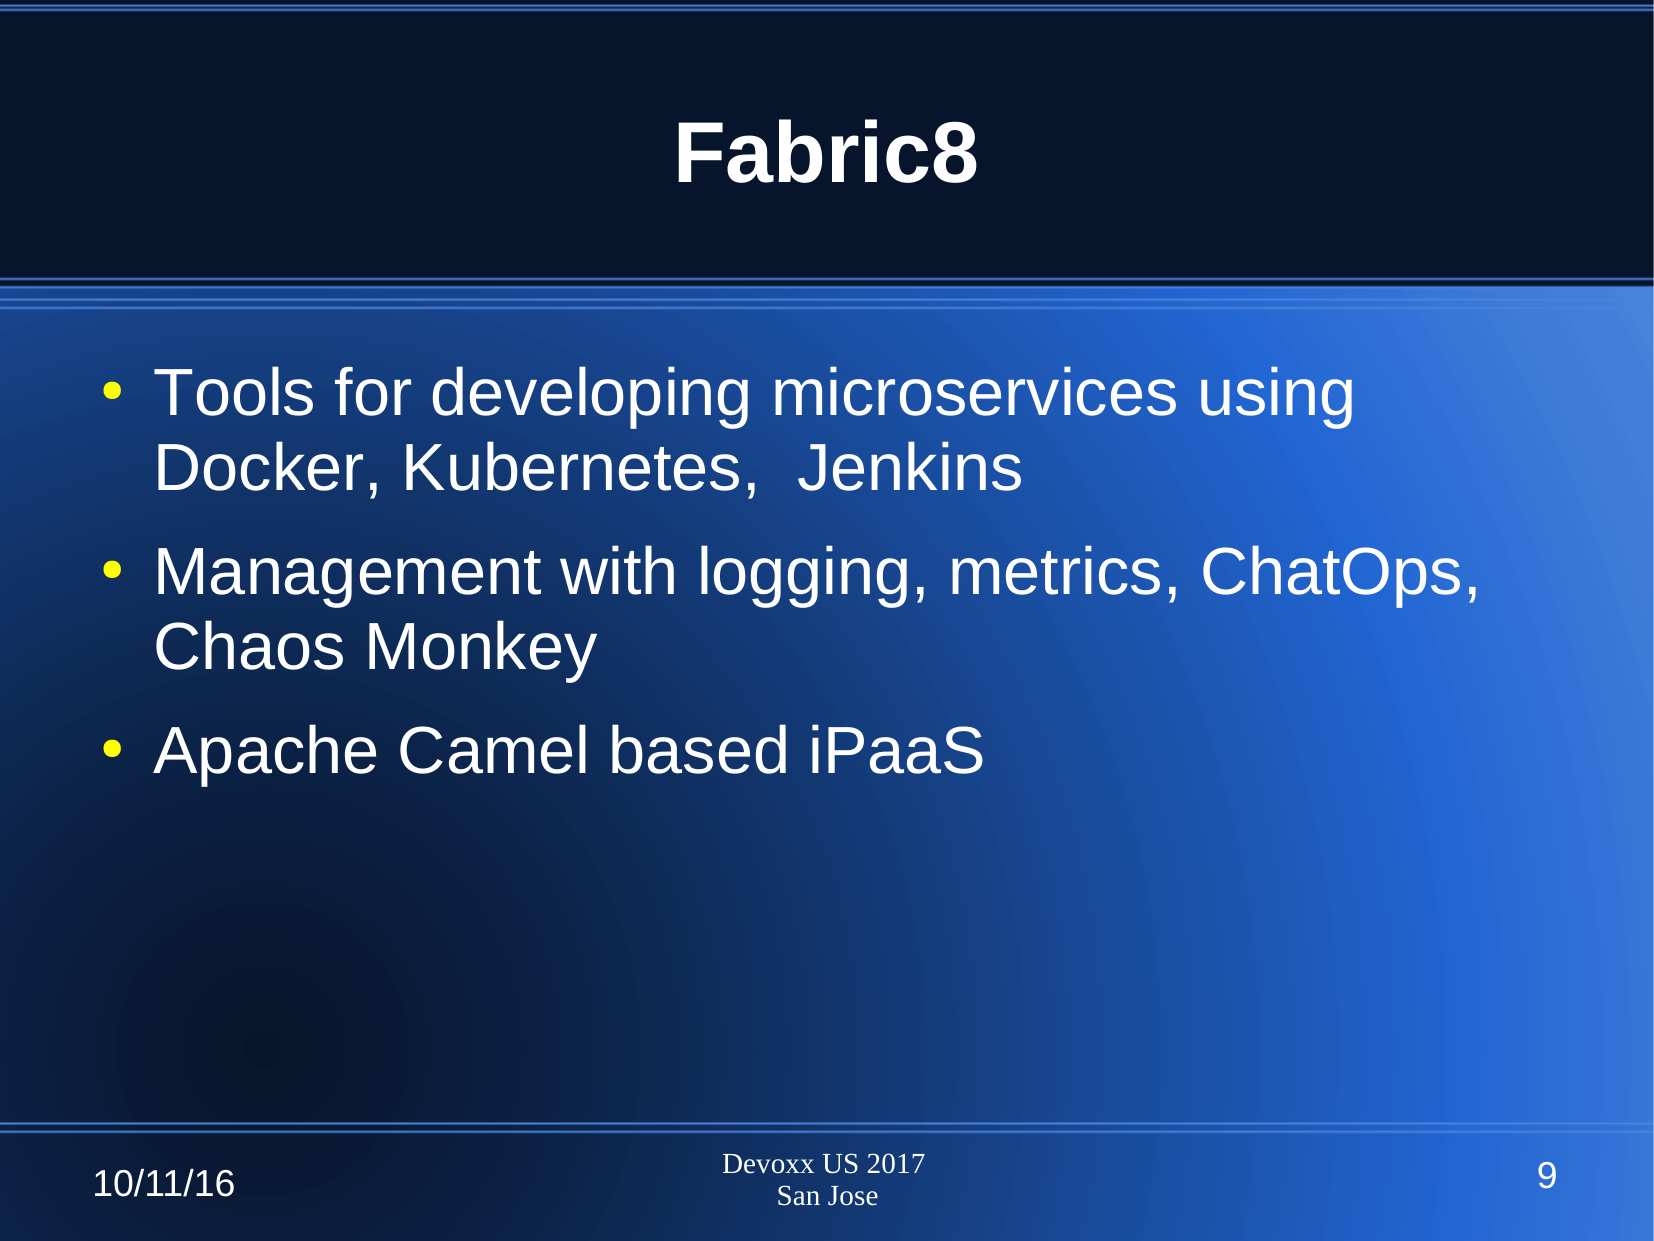

# Fabric8
Tools for developing microservices using Docker, Kubernetes, Jenkins
Management with logging, metrics, ChatOps, Chaos Monkey
Apache Camel based iPaaS
Devoxx San Jose, US